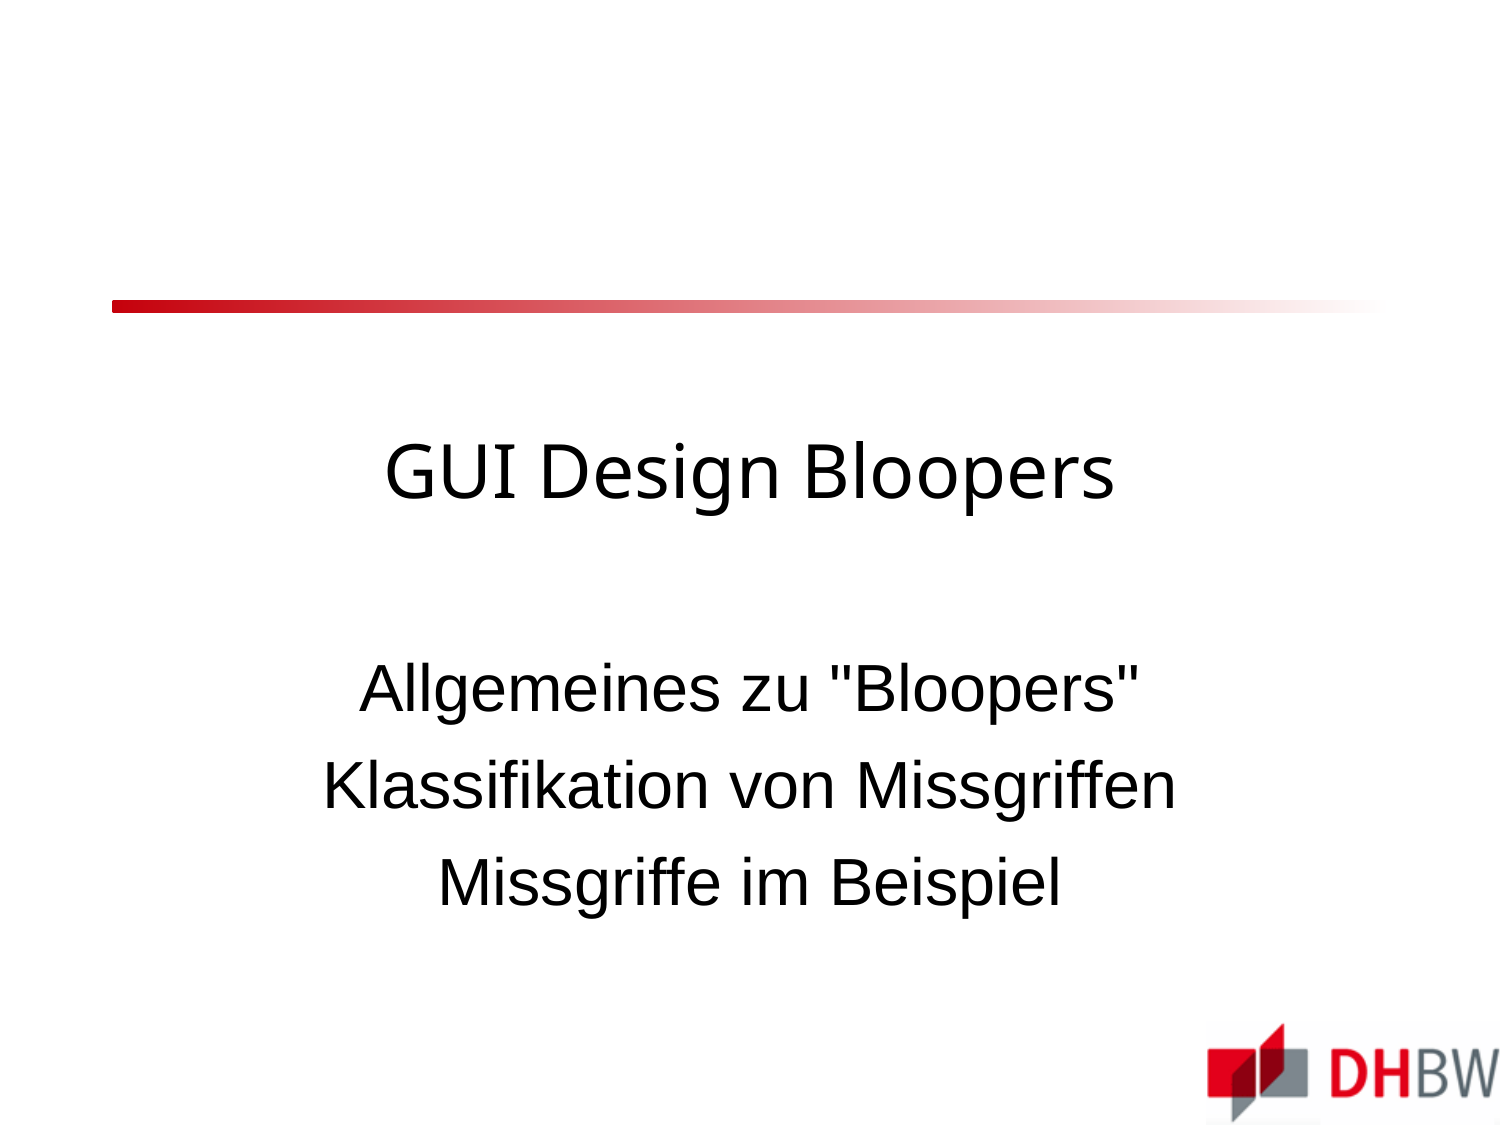

# GUI Design Bloopers
Allgemeines zu "Bloopers"
Klassifikation von Missgriffen
Missgriffe im Beispiel